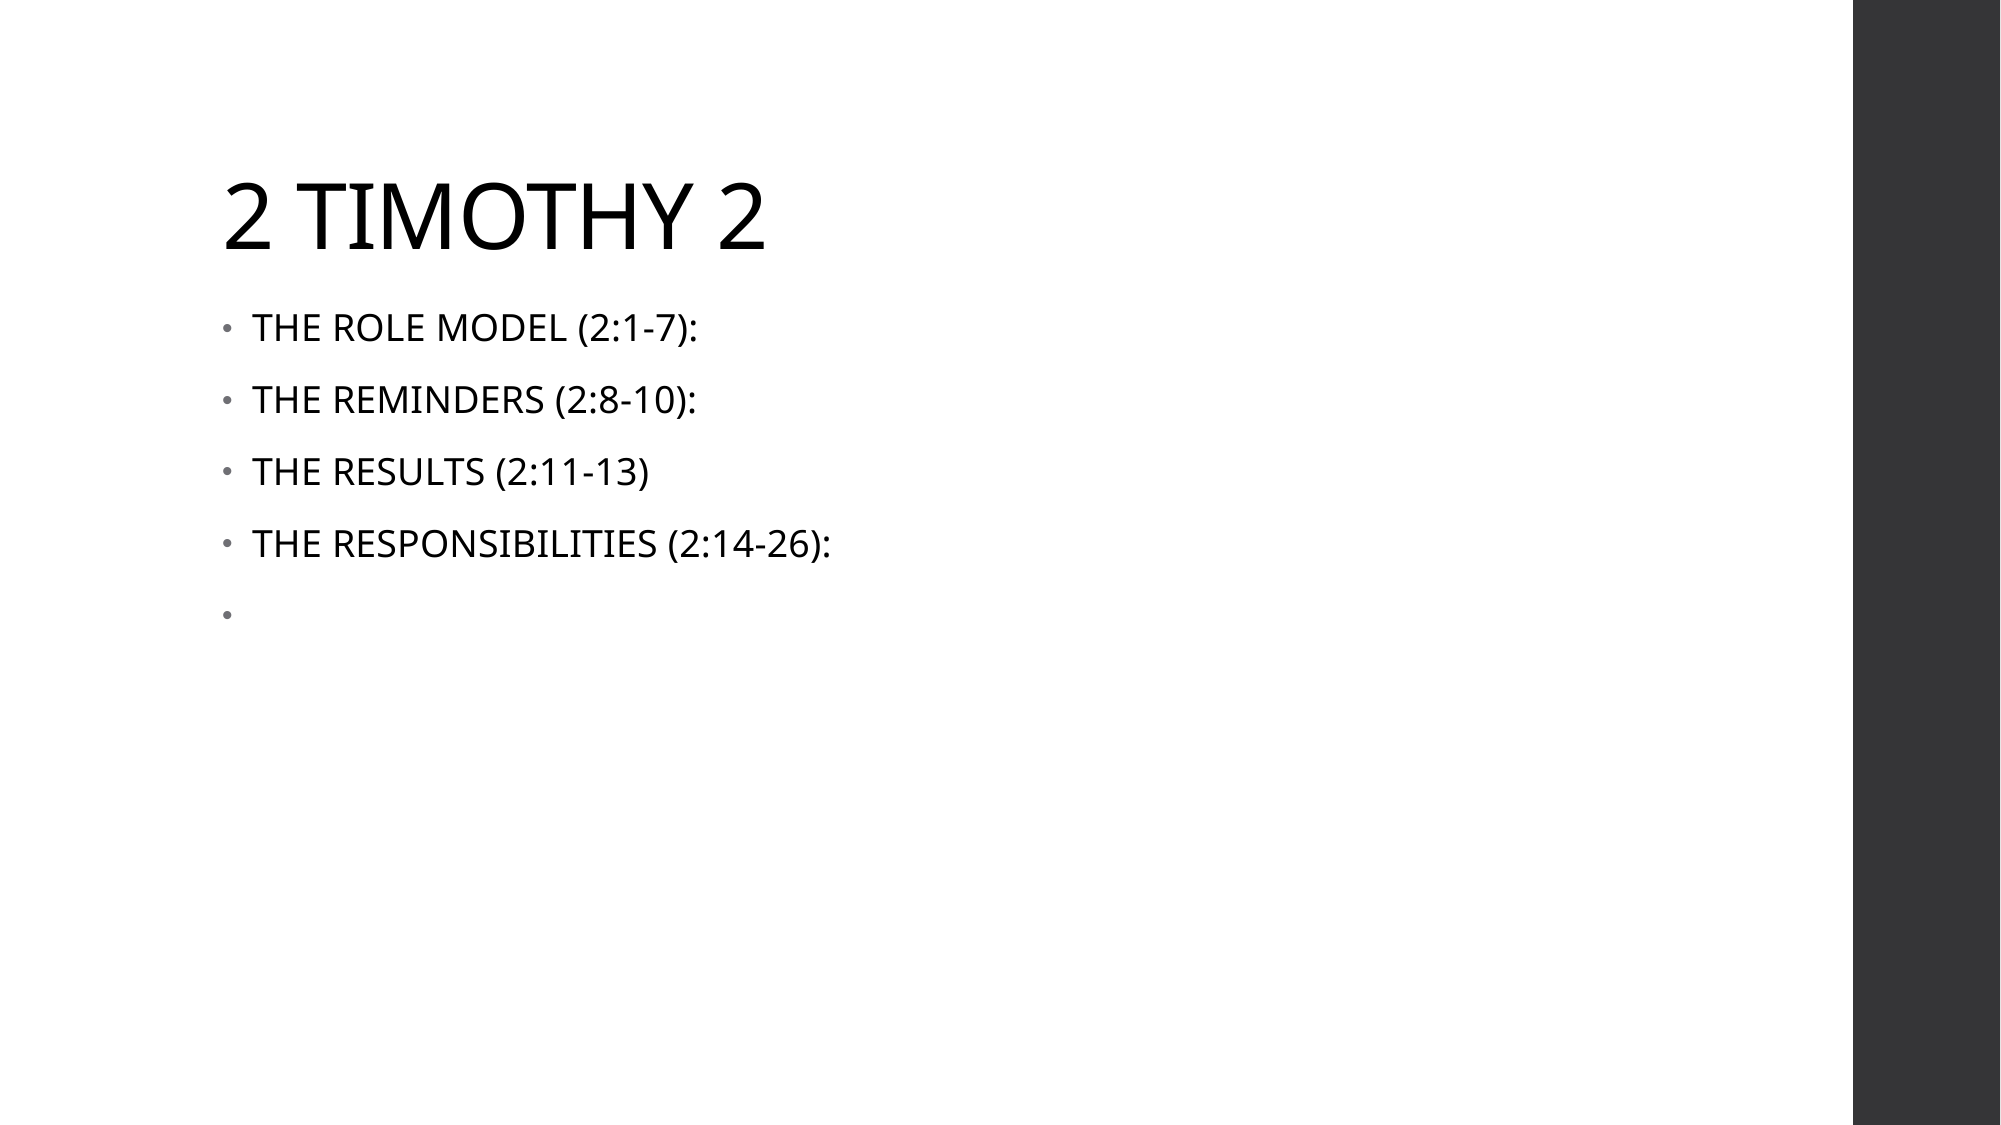

# 2 TIMOTHY 2
THE ROLE MODEL (2:1-7):
THE REMINDERS (2:8-10):
THE RESULTS (2:11-13)
THE RESPONSIBILITIES (2:14-26):